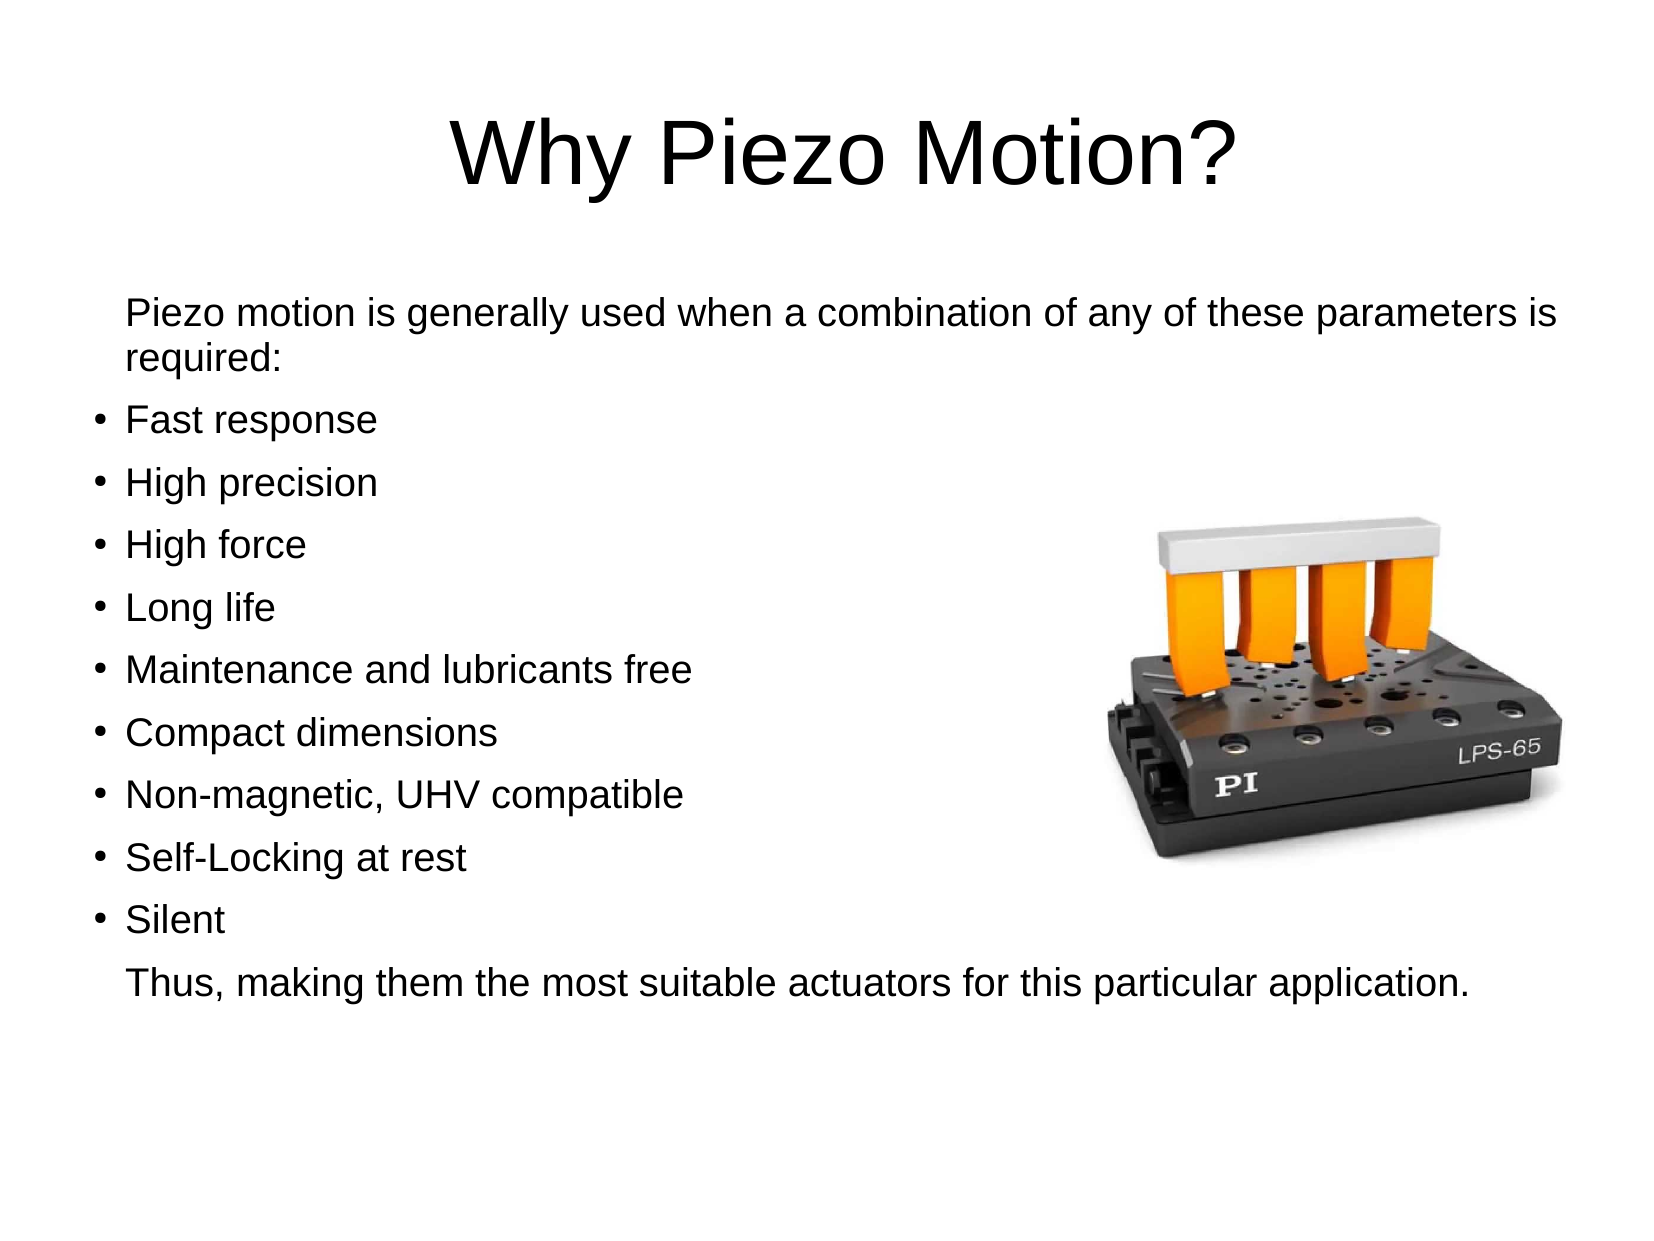

# Why Piezo Motion?
Piezo motion is generally used when a combination of any of these parameters is required:
Fast response
High precision
High force
Long life
Maintenance and lubricants free
Compact dimensions
Non-magnetic, UHV compatible
Self-Locking at rest
Silent
Thus, making them the most suitable actuators for this particular application.